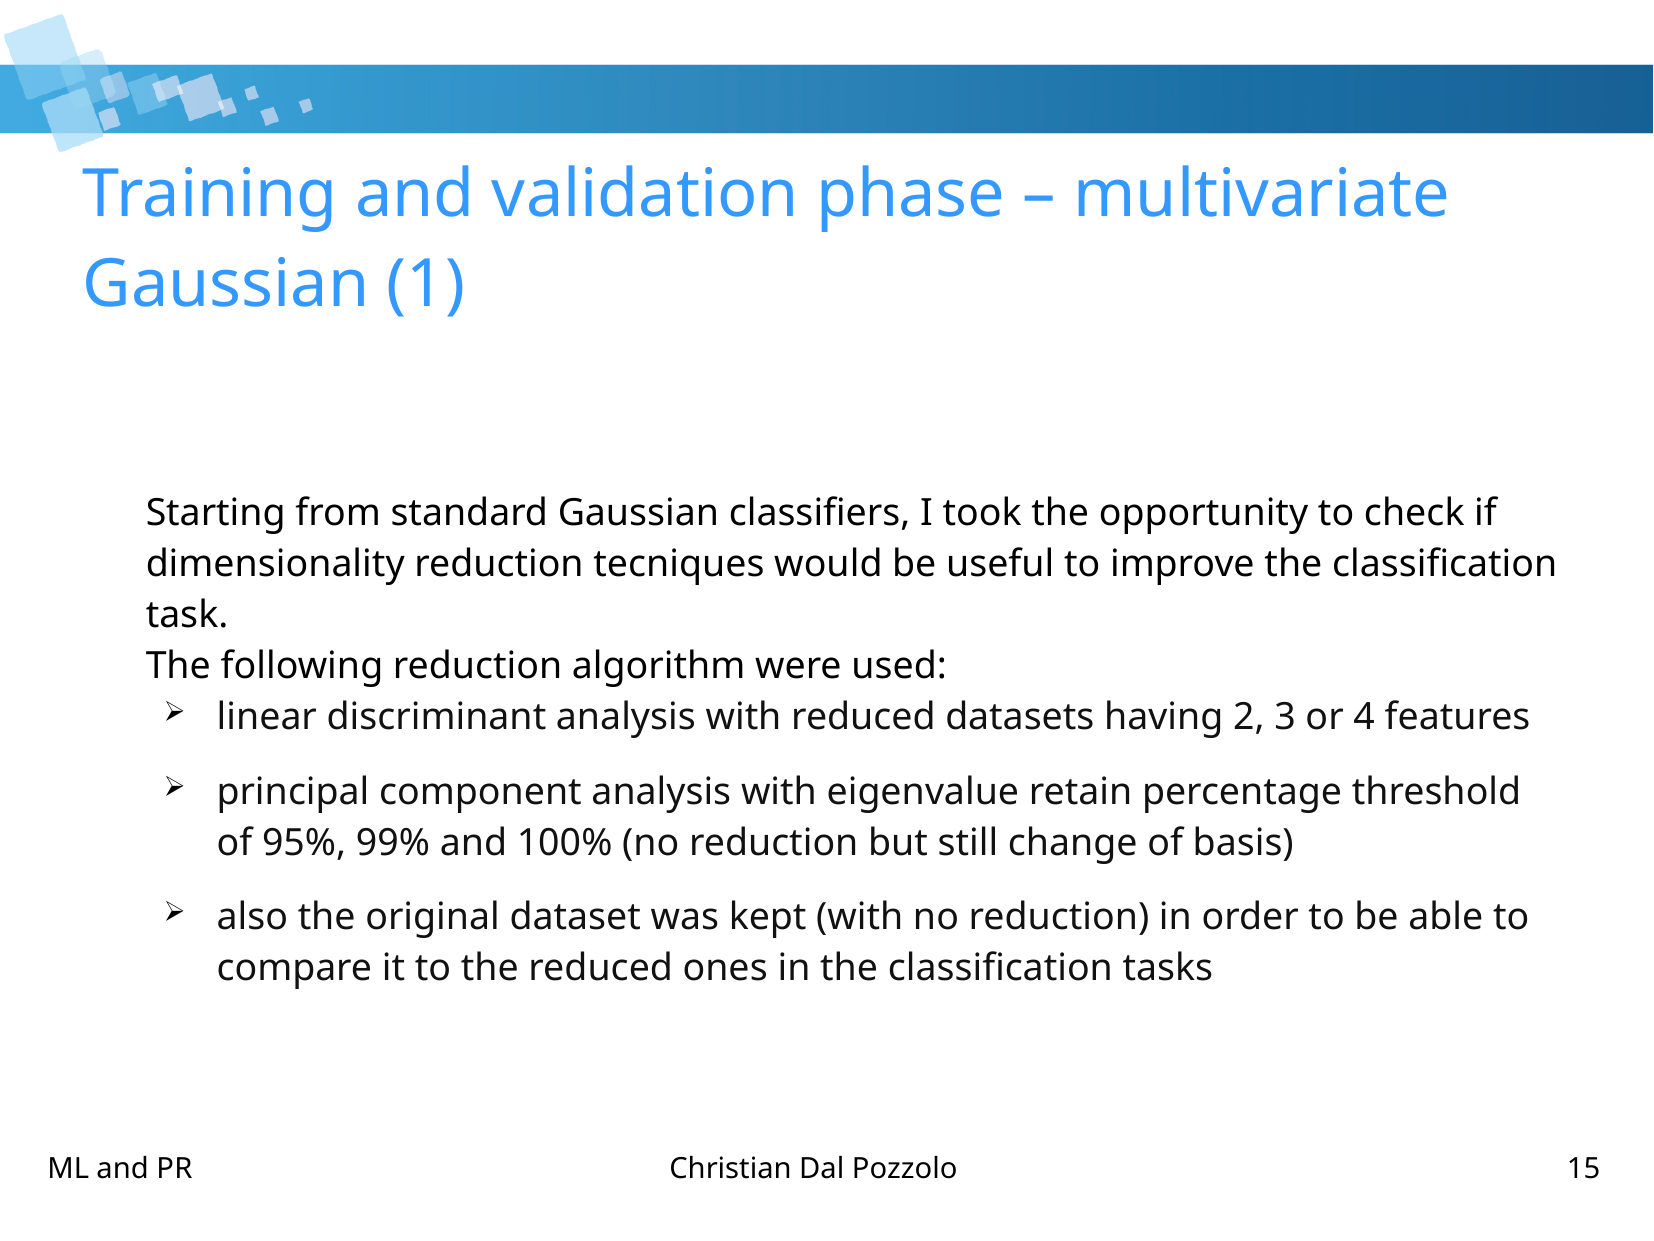

# Training and validation phase – multivariate Gaussian (1)
Starting from standard Gaussian classifiers, I took the opportunity to check if dimensionality reduction tecniques would be useful to improve the classification task.
The following reduction algorithm were used:
linear discriminant analysis with reduced datasets having 2, 3 or 4 features
principal component analysis with eigenvalue retain percentage threshold of 95%, 99% and 100% (no reduction but still change of basis)
also the original dataset was kept (with no reduction) in order to be able to compare it to the reduced ones in the classification tasks
ML and PR
Christian Dal Pozzolo
15